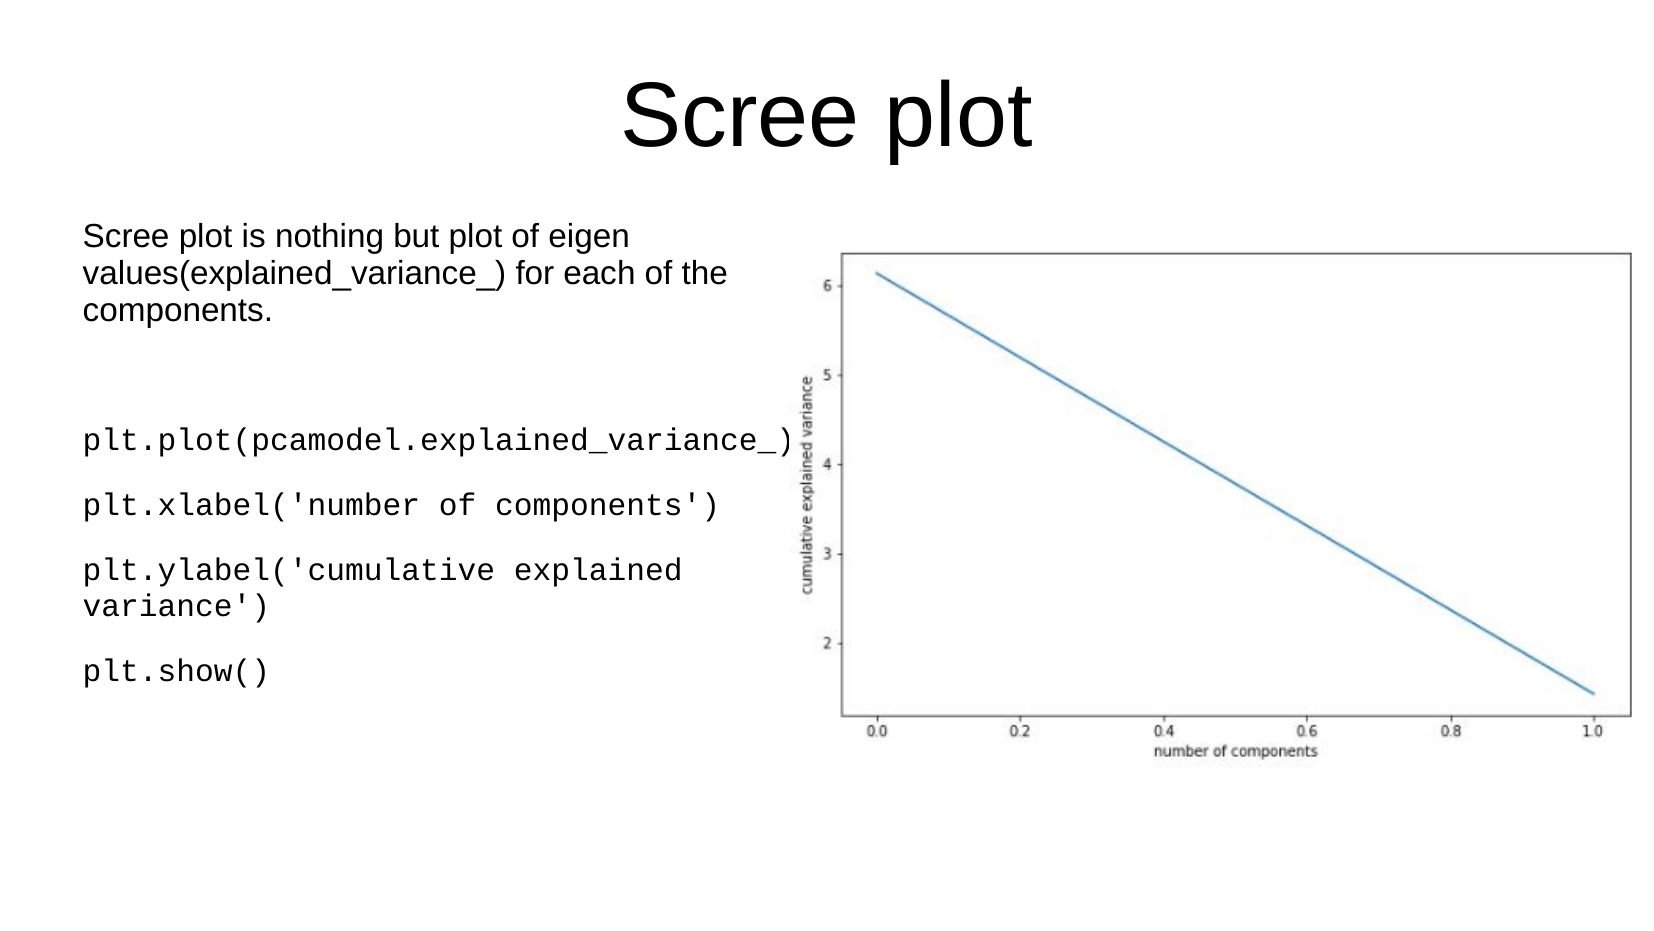

# Scree plot
Scree plot is nothing but plot of eigen values(explained_variance_) for each of the components.
plt.plot(pcamodel.explained_variance_)
plt.xlabel('number of components')
plt.ylabel('cumulative explained variance')
plt.show()